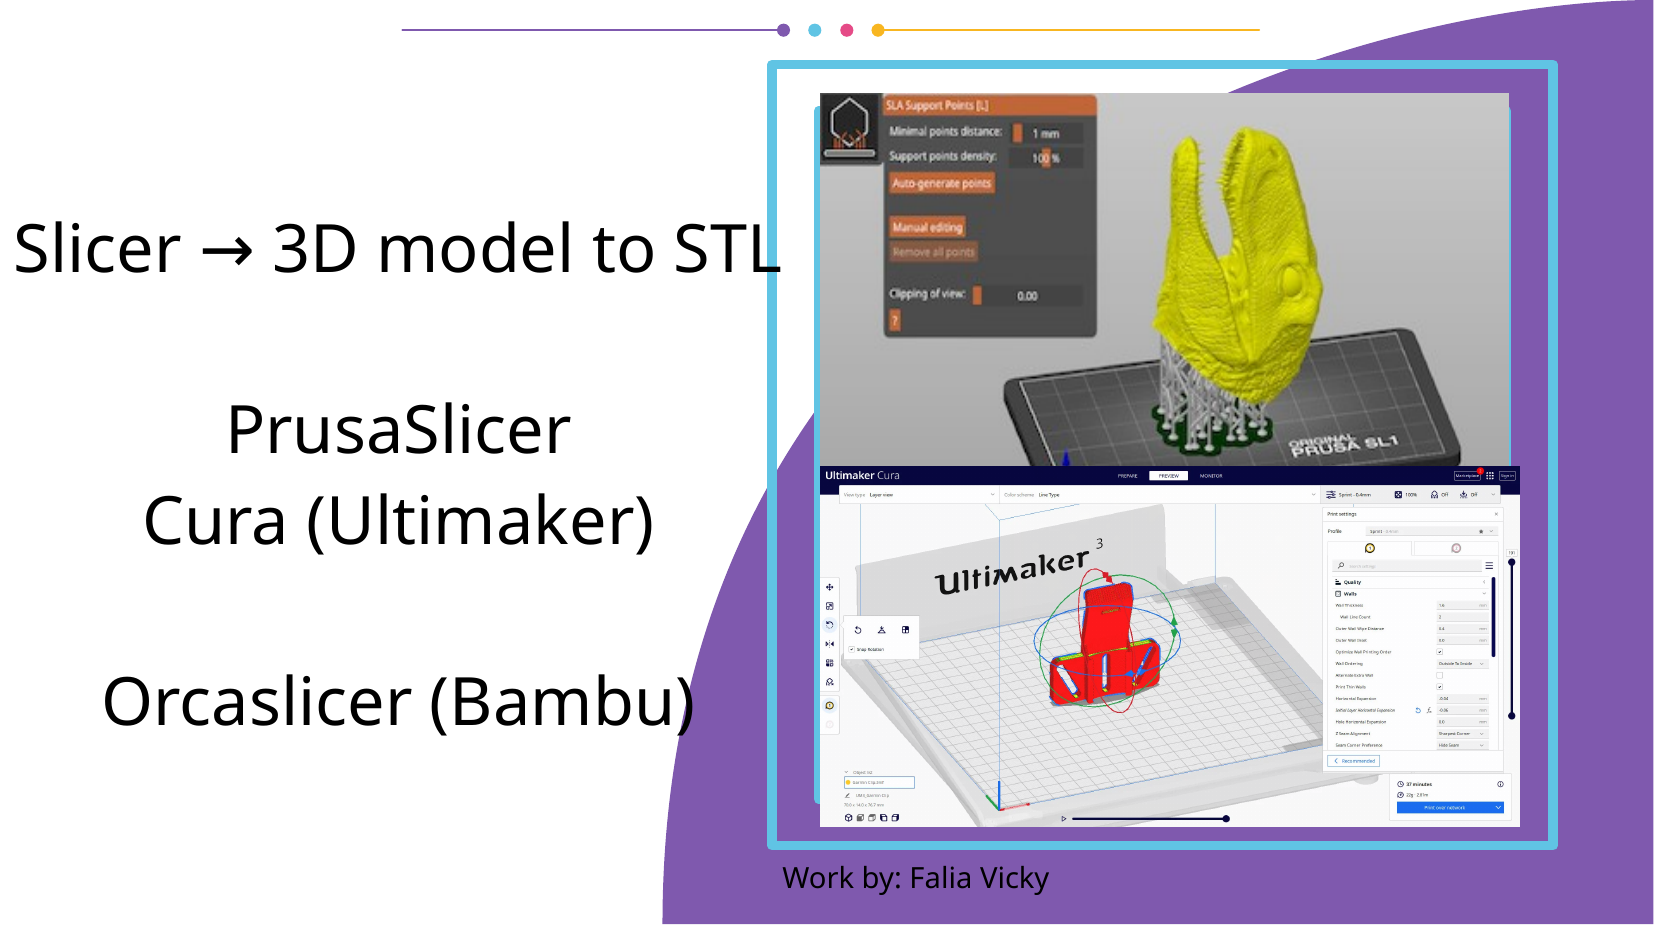

# Slicer → 3D model to STL PrusaSlicer Cura (Ultimaker) Orcaslicer (Bambu)
Work by: Falia Vicky